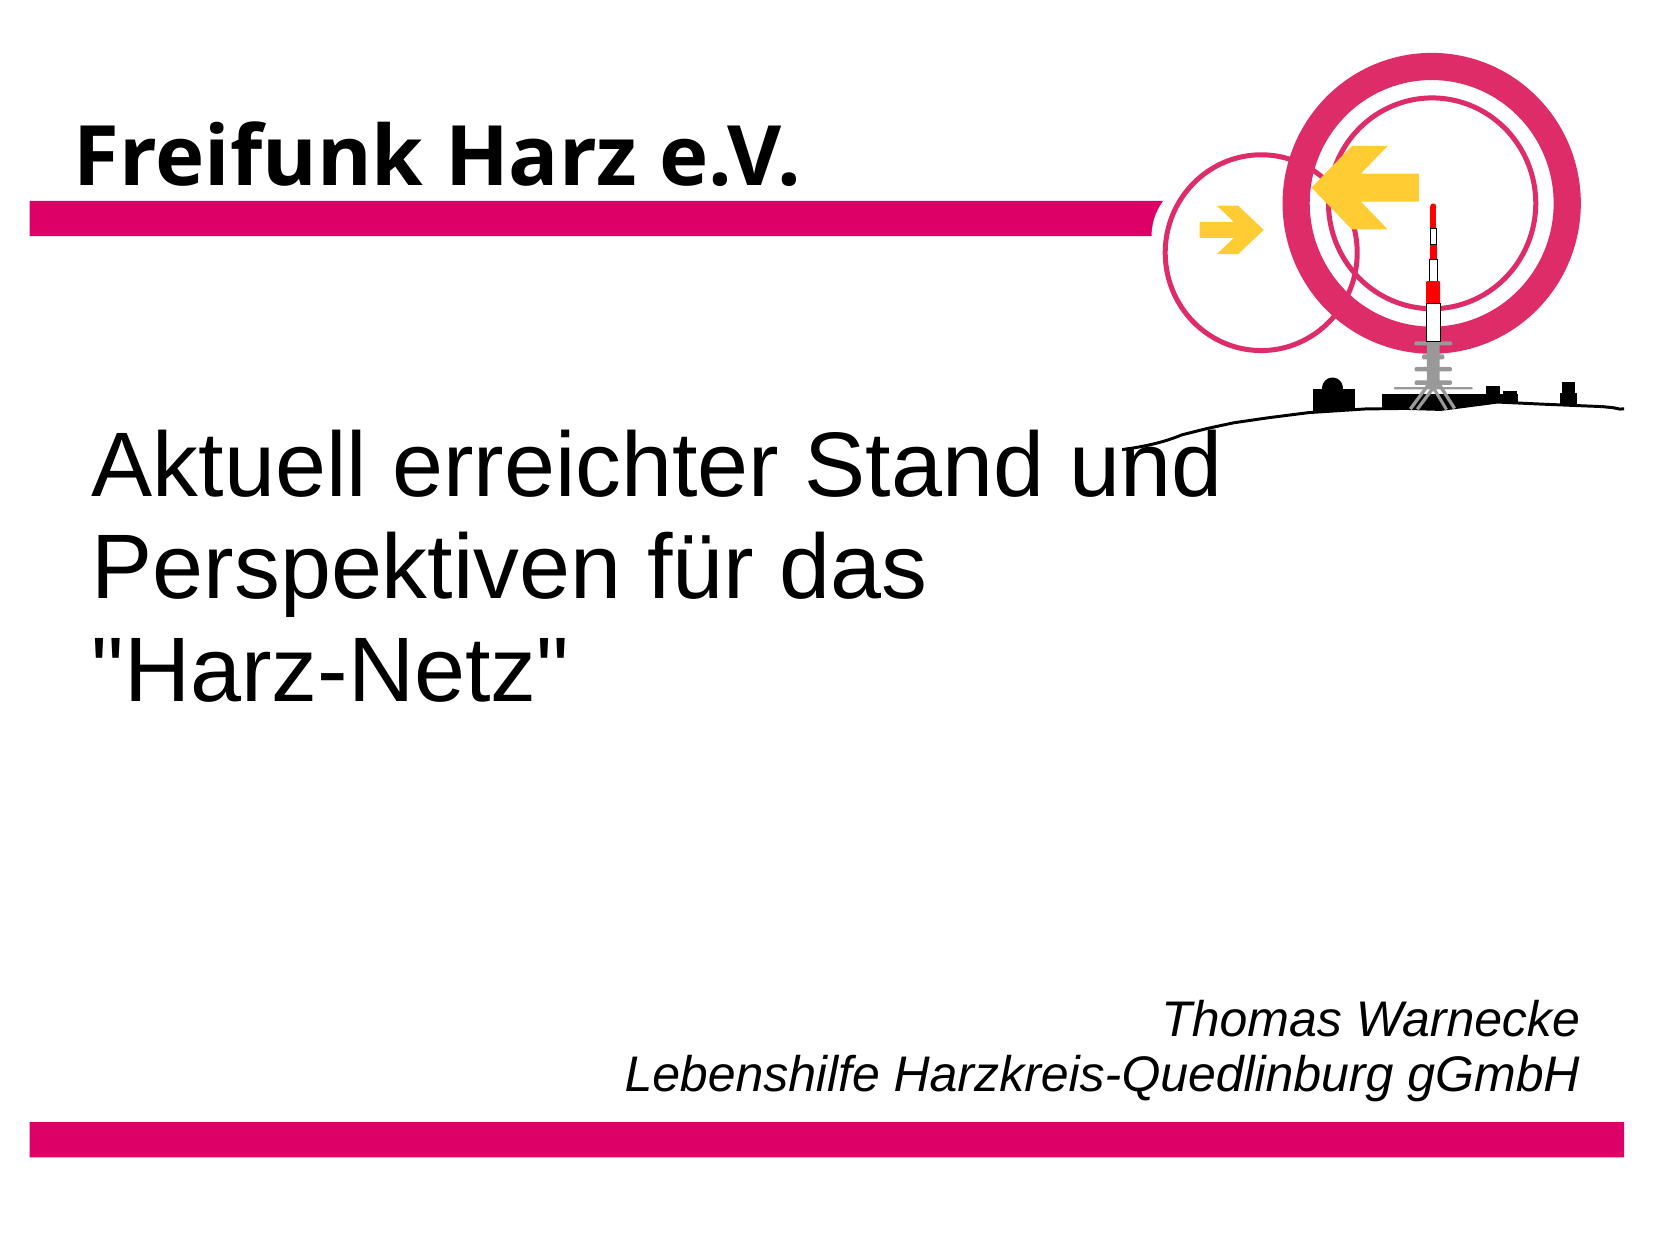

# Aktuell erreichter Stand und Perspektiven für das
"Harz-Netz"
Thomas Warnecke
Lebenshilfe Harzkreis-Quedlinburg gGmbH